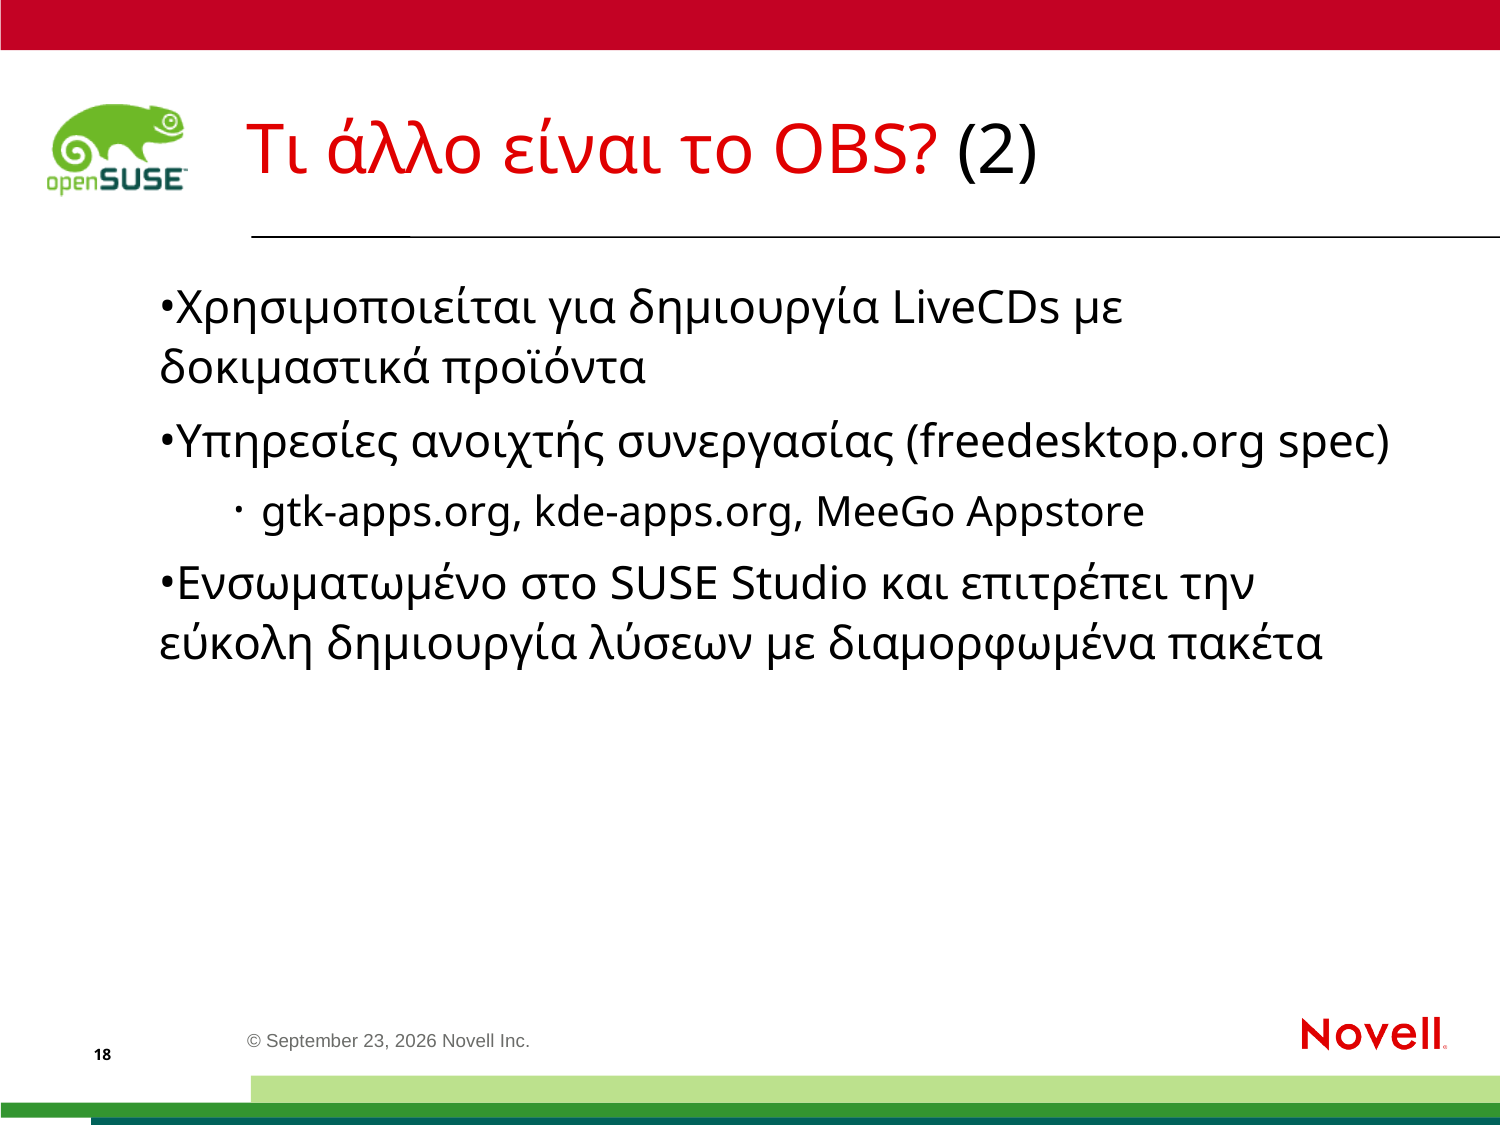

# Τι άλλο είναι το OBS? (2)
Χρησιμοποιείται για δημιουργία LiveCDs με δοκιμαστικά προϊόντα
Υπηρεσίες ανοιχτής συνεργασίας (freedesktop.org spec)
gtk-apps.org, kde-apps.org, MeeGo Appstore
Ενσωματωμένο στο SUSE Studio και επιτρέπει την εύκολη δημιουργία λύσεων με διαμορφωμένα πακέτα